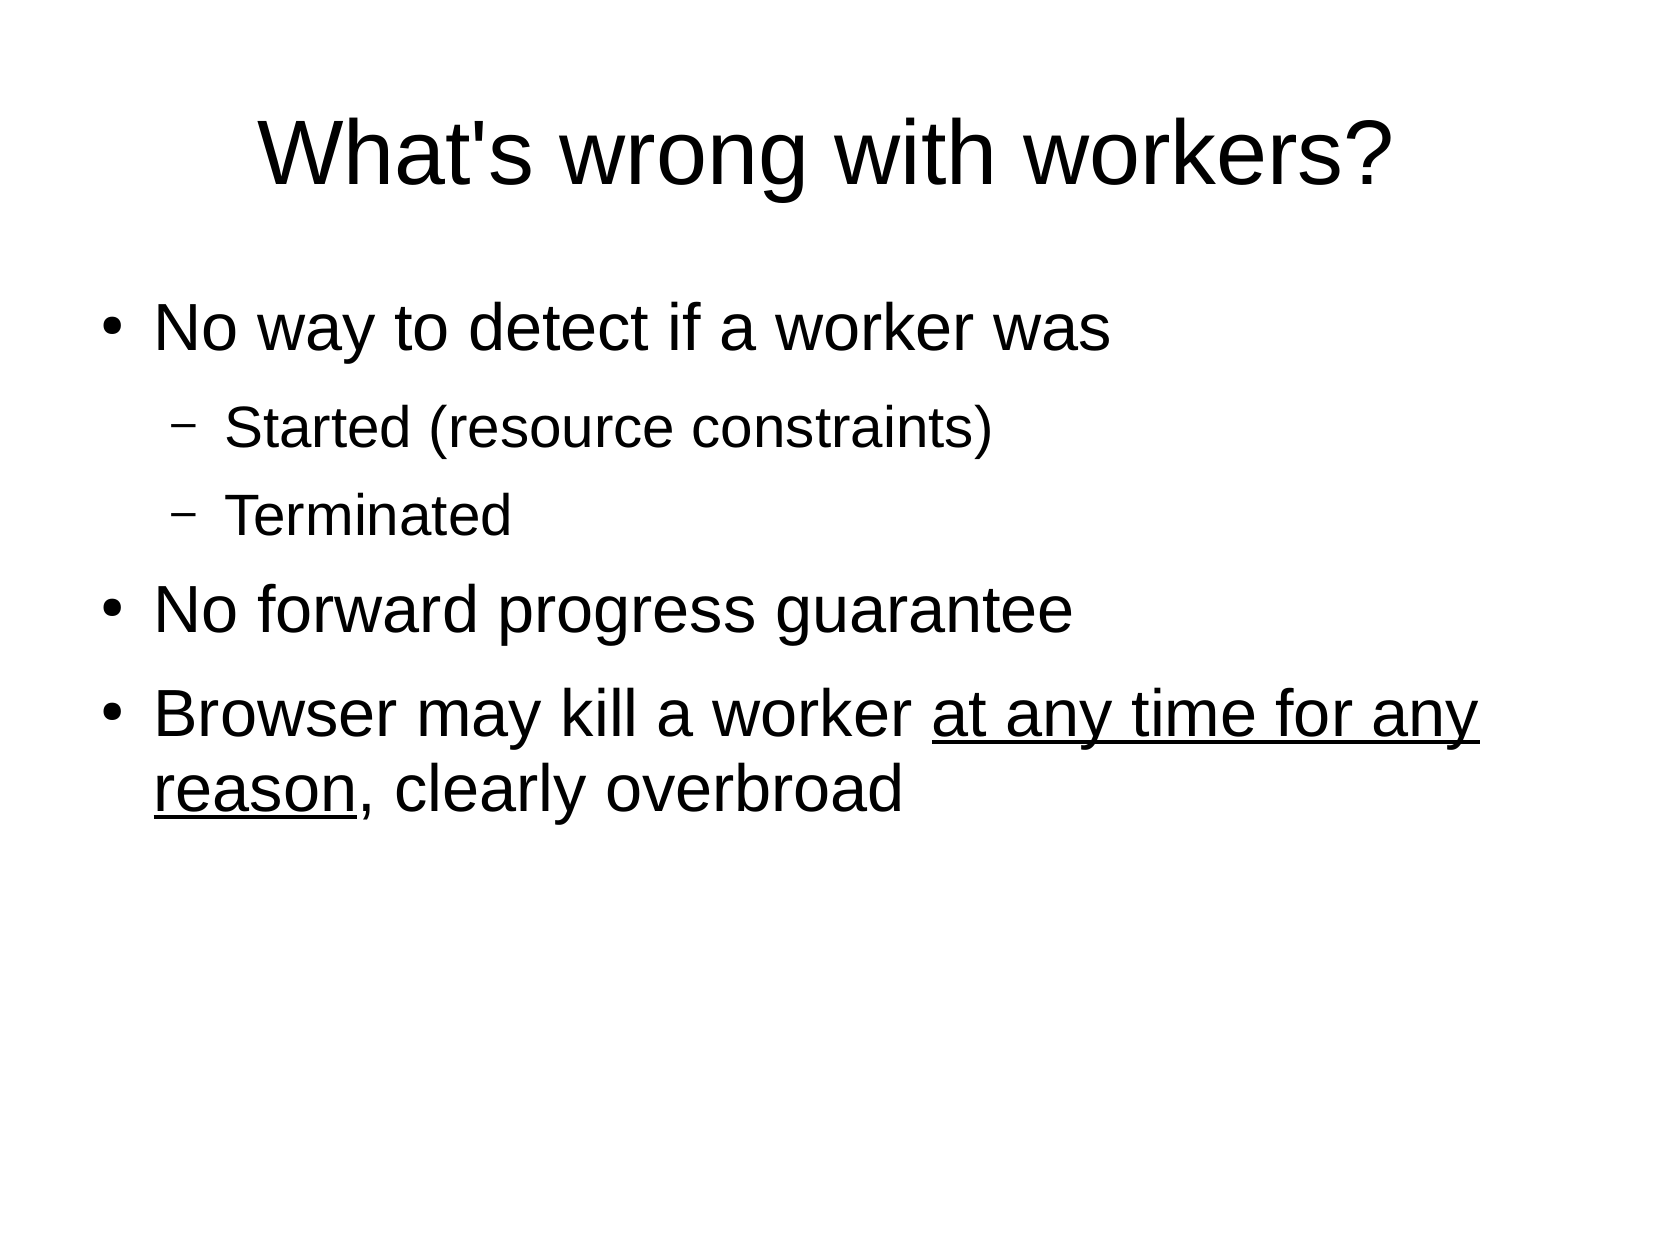

# What's wrong with workers?
No way to detect if a worker was
Started (resource constraints)
Terminated
No forward progress guarantee
Browser may kill a worker at any time for any reason, clearly overbroad